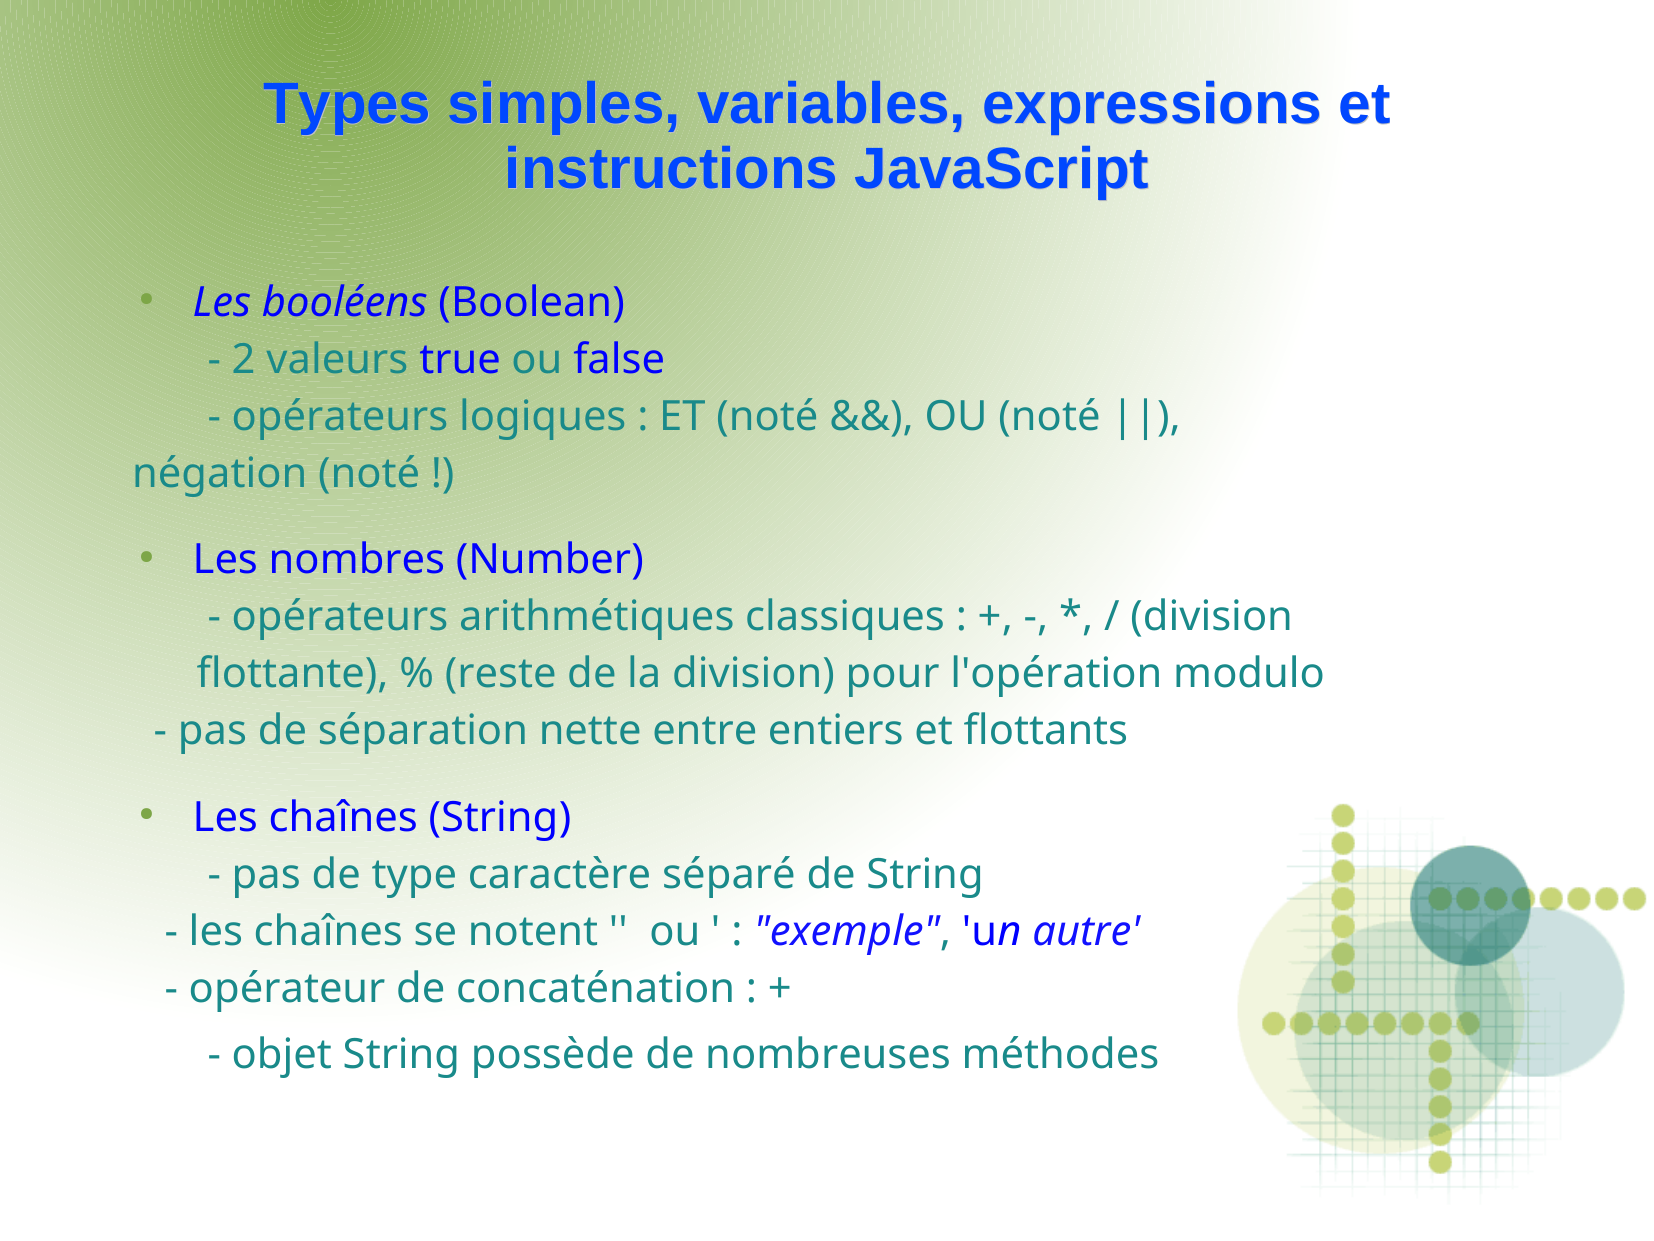

# Types simples, variables, expressions et instructions JavaScript
Les booléens (Boolean)
 - 2 valeurs true ou false
 - opérateurs logiques : ET (noté &&), OU (noté ||), 		 négation (noté !)
Les nombres (Number)
 - opérateurs arithmétiques classiques : +, -, *, / (division flottante), % (reste de la division) pour l'opération modulo - pas de séparation nette entre entiers et flottants
Les chaînes (String)
 - pas de type caractère séparé de String
 - les chaînes se notent ''  ou ' : "exemple", 'un autre'
 - opérateur de concaténation : +
 - objet String possède de nombreuses méthodes